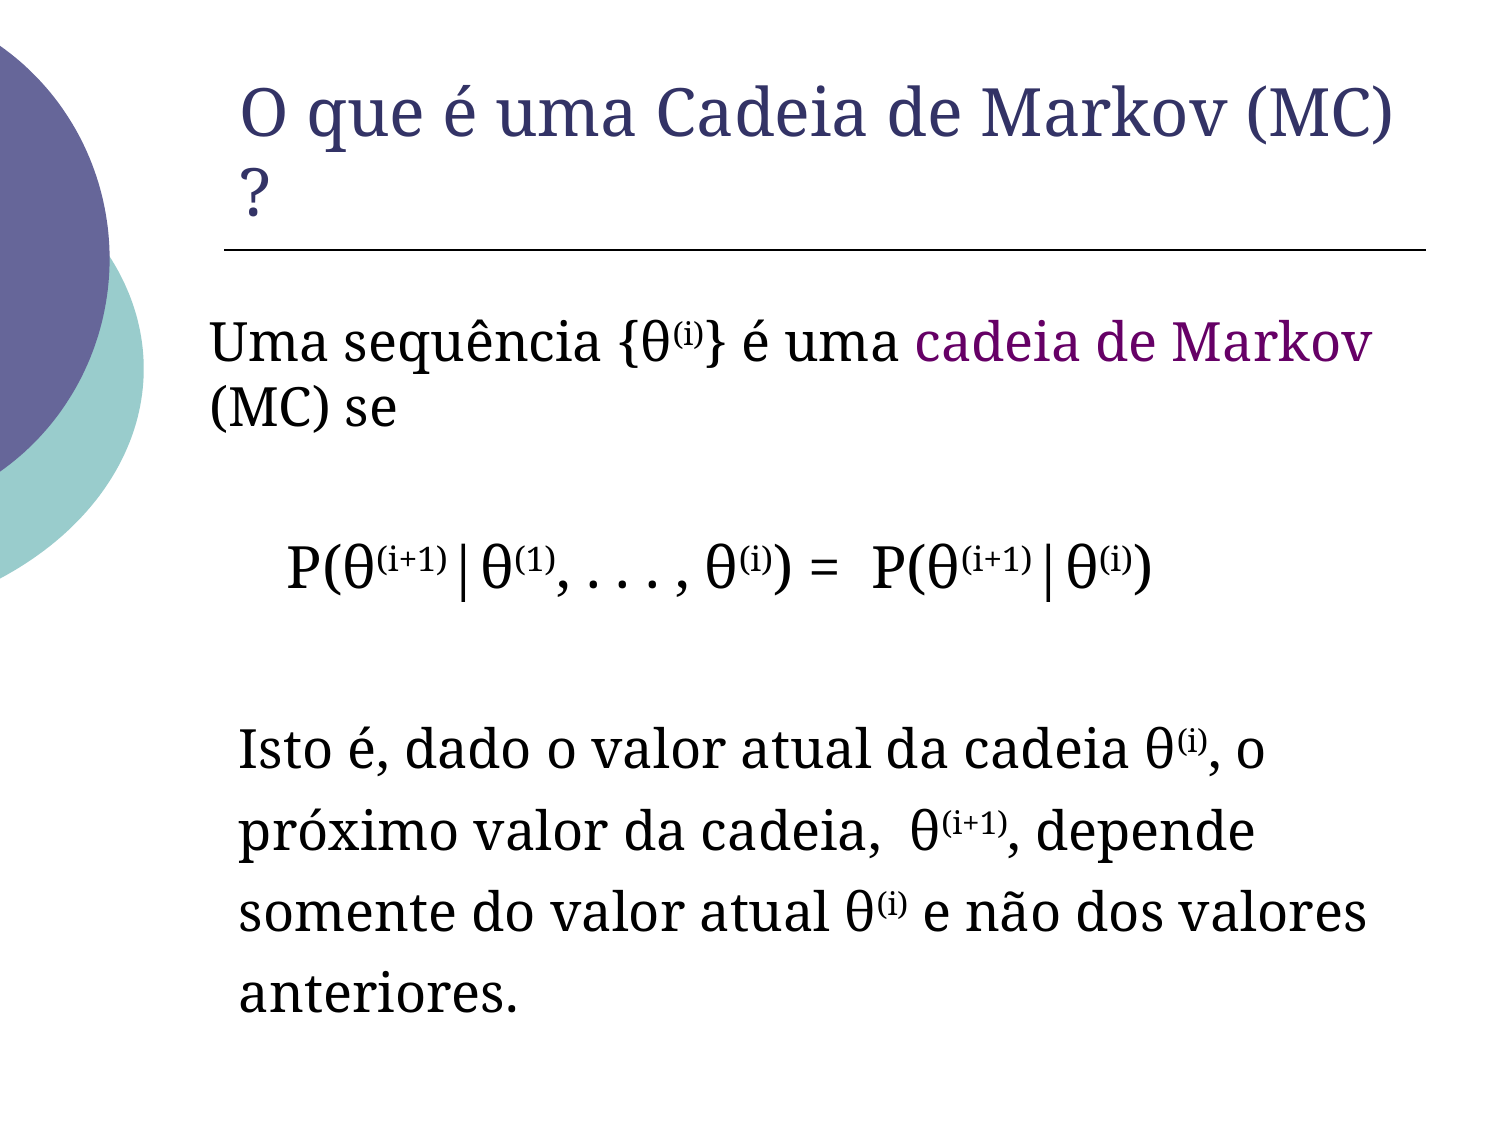

# O que é uma Cadeia de Markov (MC) ?
Uma sequência {θ(i)} é uma cadeia de Markov (MC) se
 P(θ(i+1)|θ(1), . . . , θ(i)) = P(θ(i+1)|θ(i))
Isto é, dado o valor atual da cadeia θ(i), o próximo valor da cadeia, θ(i+1), depende somente do valor atual θ(i) e não dos valores anteriores.